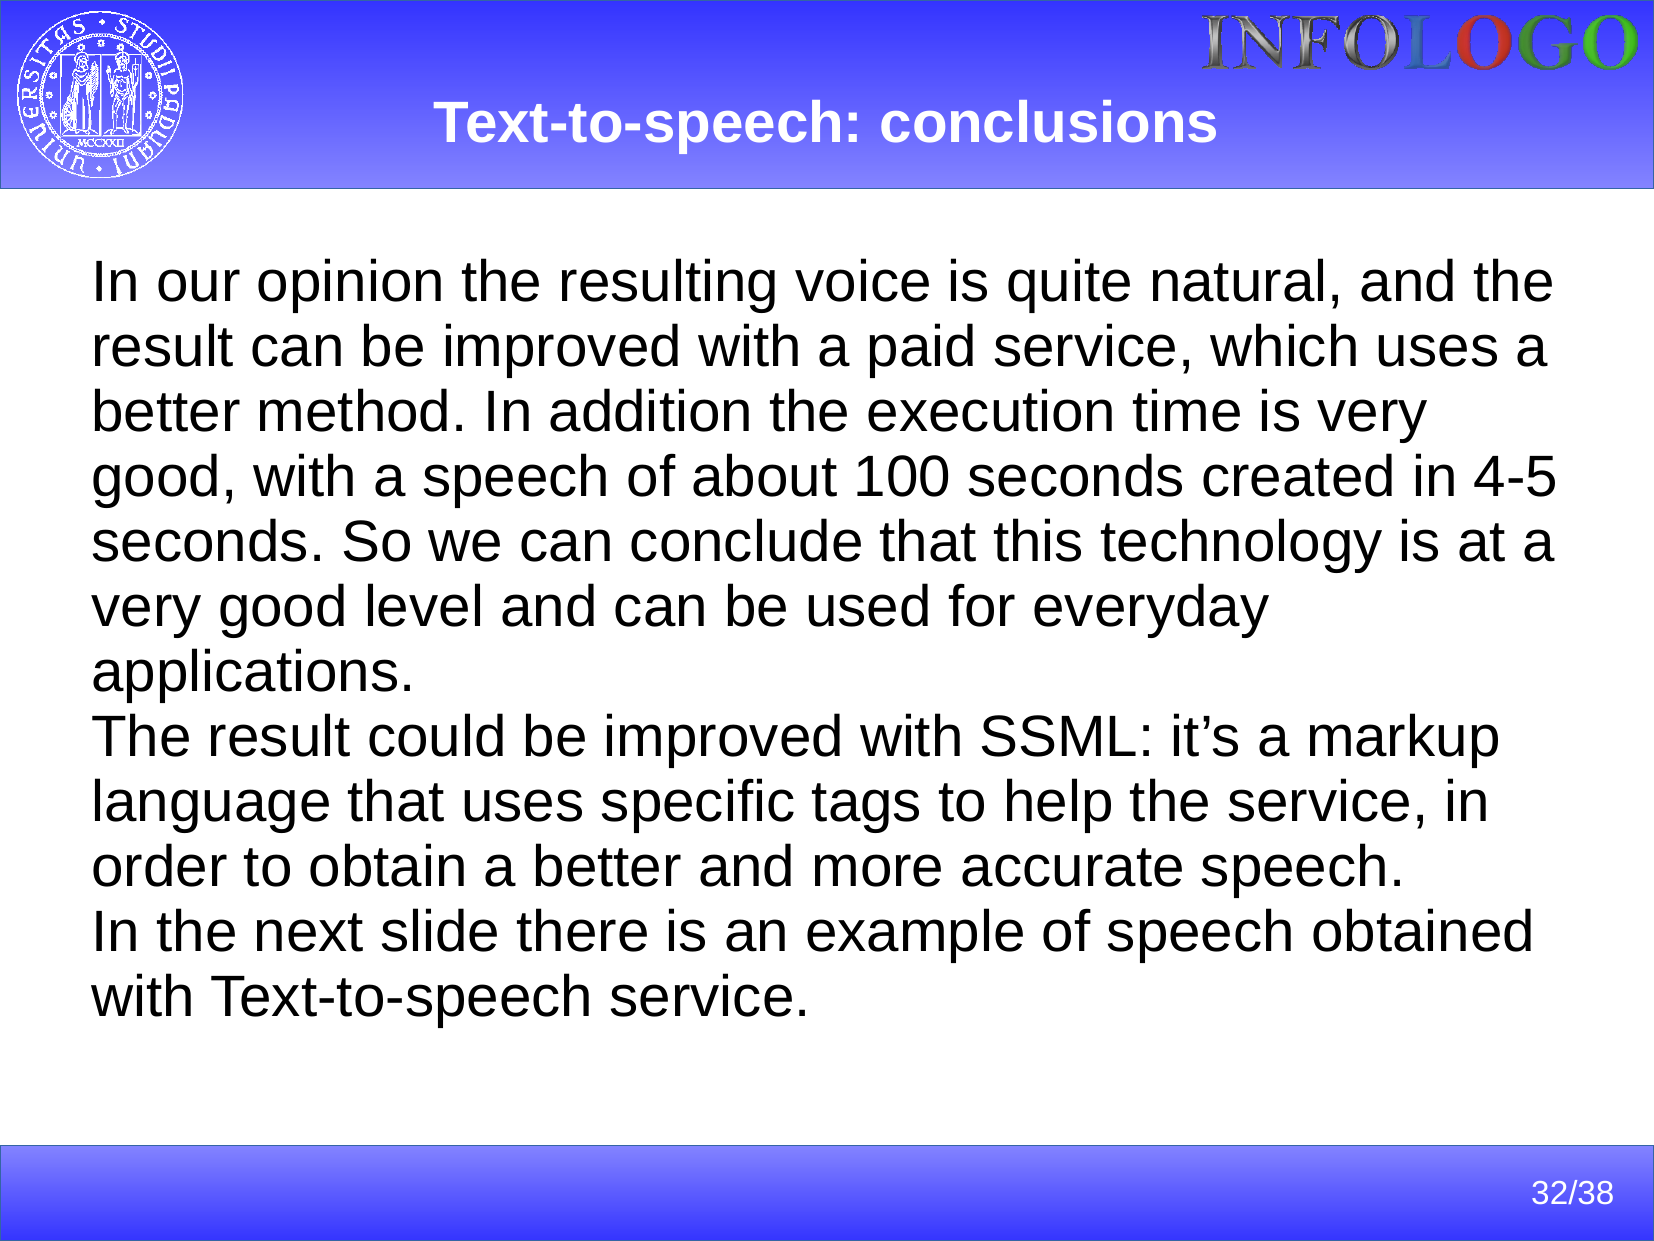

Text-to-speech: conclusions
In our opinion the resulting voice is quite natural, and the result can be improved with a paid service, which uses a better method. In addition the execution time is very good, with a speech of about 100 seconds created in 4-5 seconds. So we can conclude that this technology is at a very good level and can be used for everyday applications.
The result could be improved with SSML: it’s a markup language that uses specific tags to help the service, in order to obtain a better and more accurate speech.
In the next slide there is an example of speech obtained with Text-to-speech service.
32/38